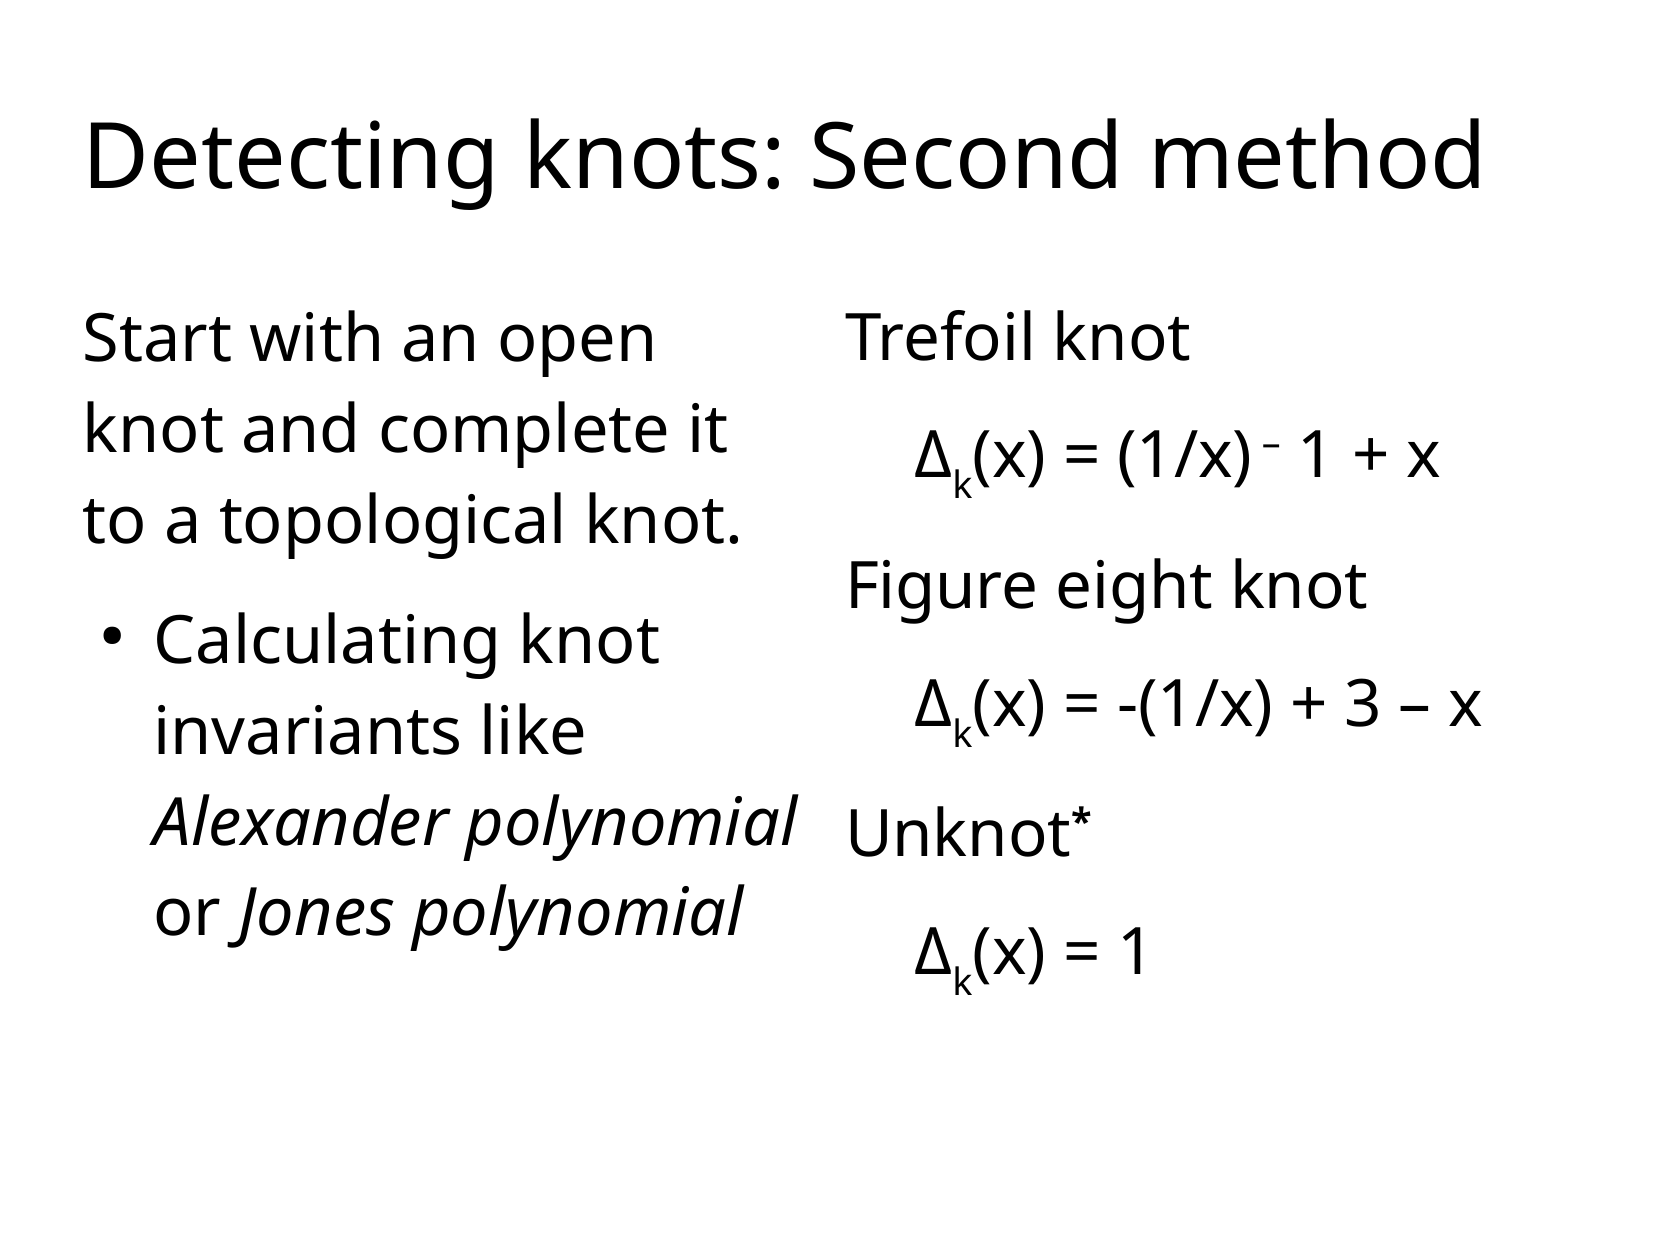

# Detecting knots: Second method
Start with an open knot and complete it to a topological knot.
Calculating knot invariants like Alexander polynomial or Jones polynomial
Trefoil knot
Δk(x) = (1/x) – 1 + x
Figure eight knot
Δk(x) = -(1/x) + 3 – x
Unknot*
Δk(x) = 1